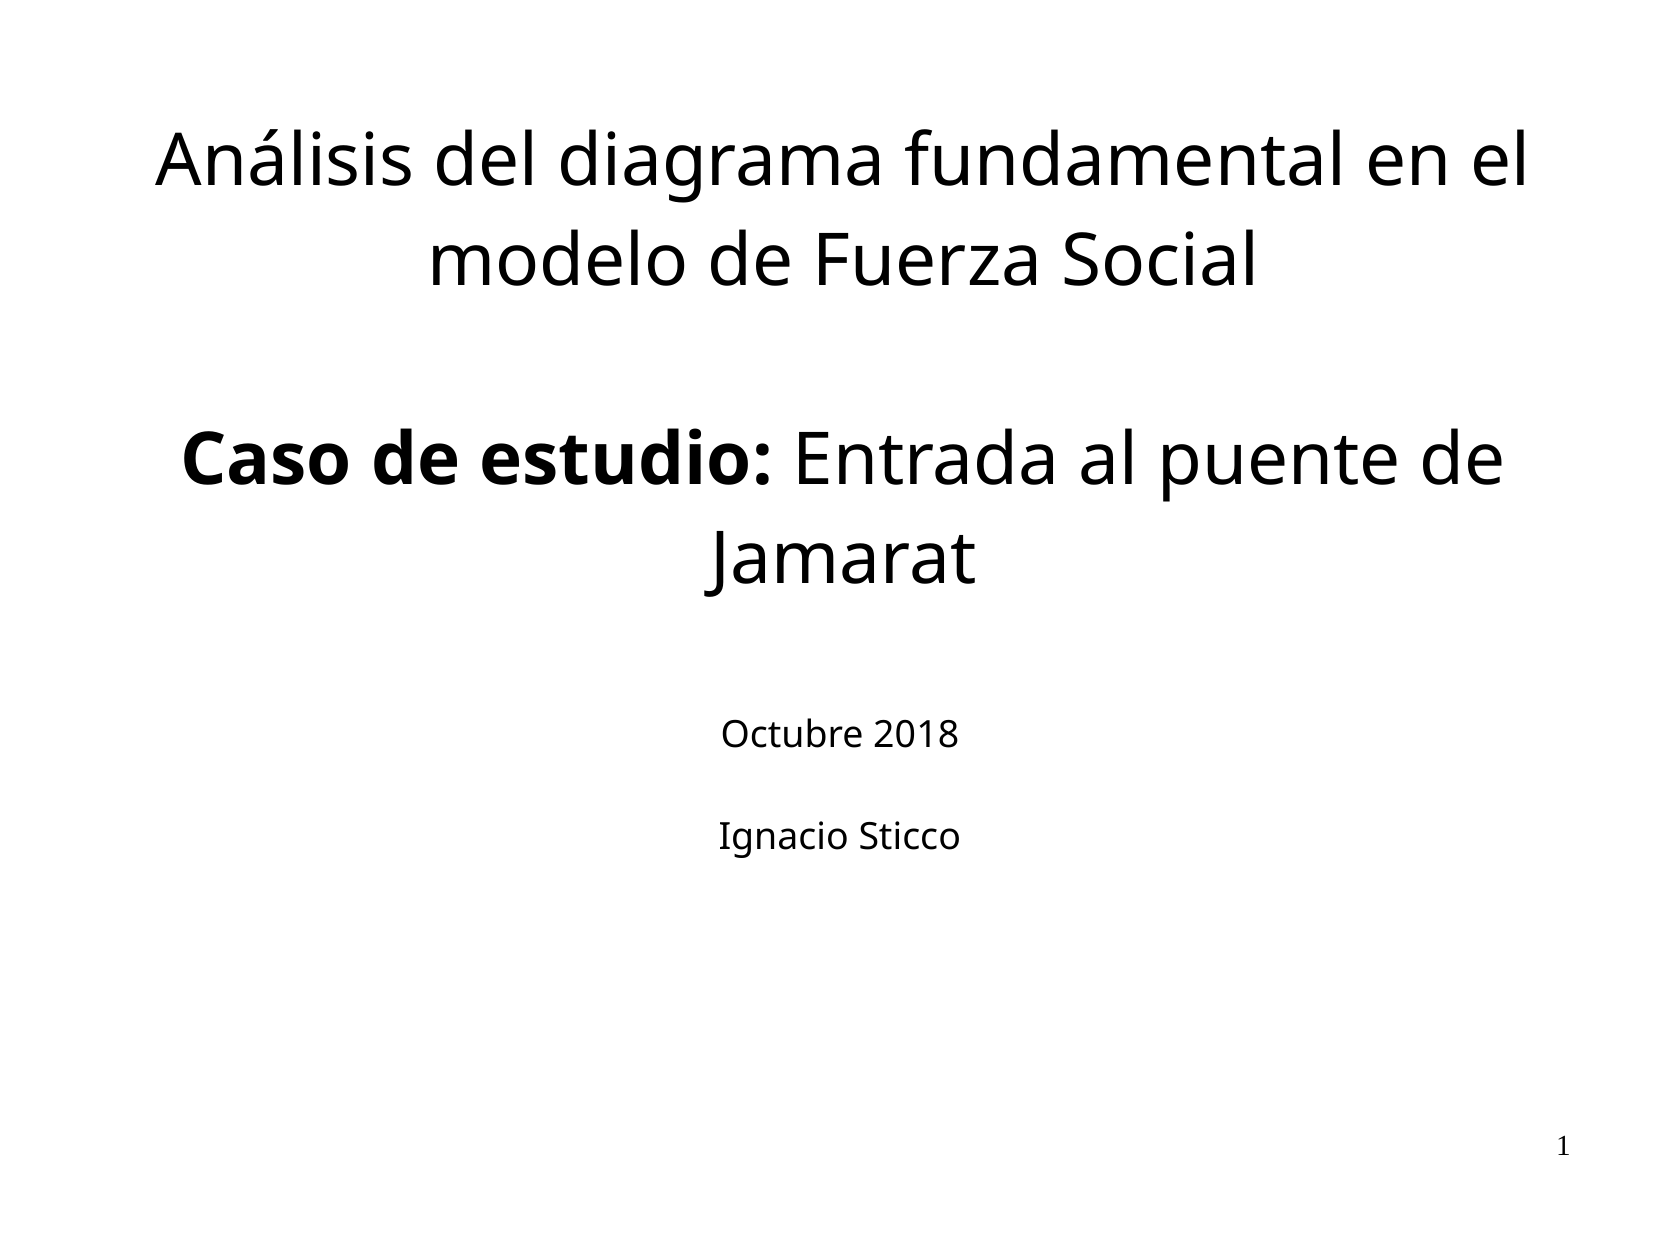

Análisis del diagrama fundamental en el modelo de Fuerza Social
Caso de estudio: Entrada al puente de Jamarat
Octubre 2018
Ignacio Sticco
1